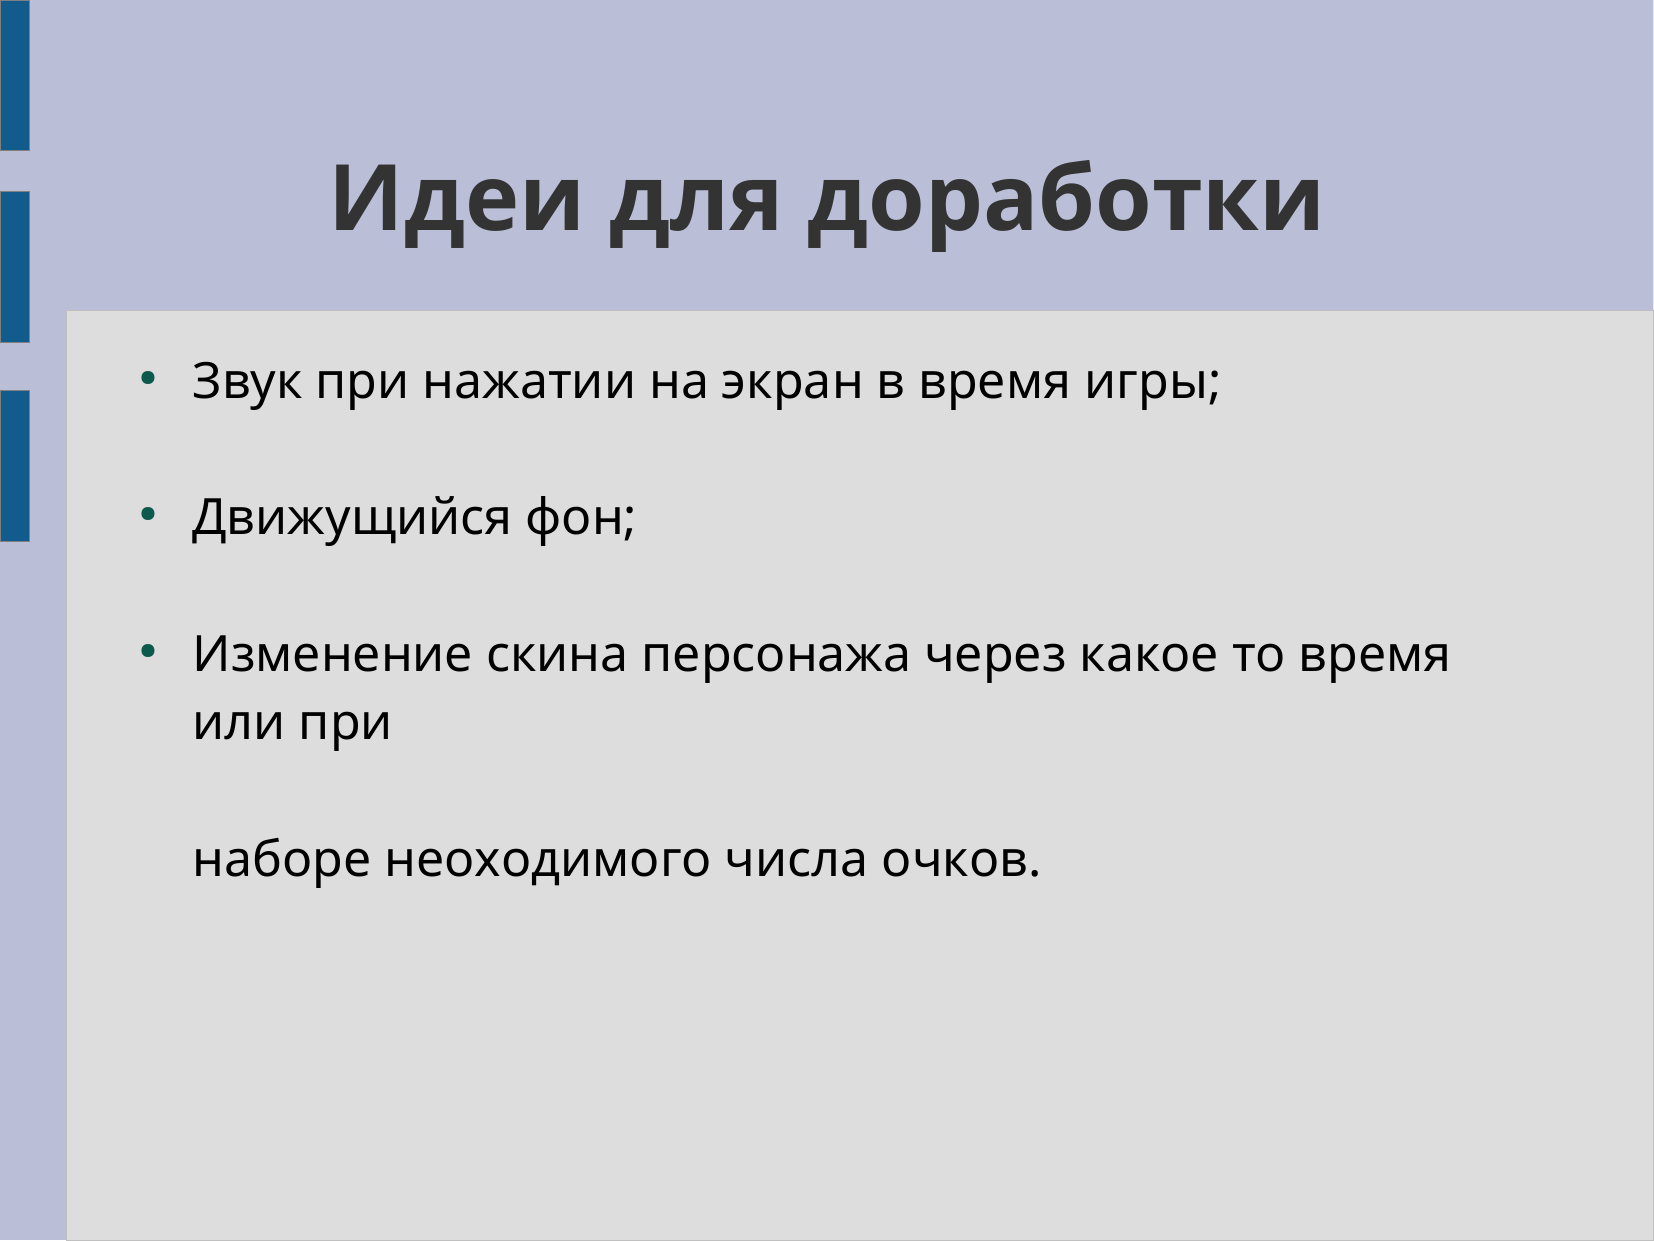

# Идеи для доработки
Звук при нажатии на экран в время игры;
Движущийся фон;
Изменение скина персонажа через какое то время или при
наборе неоходимого числа очков.